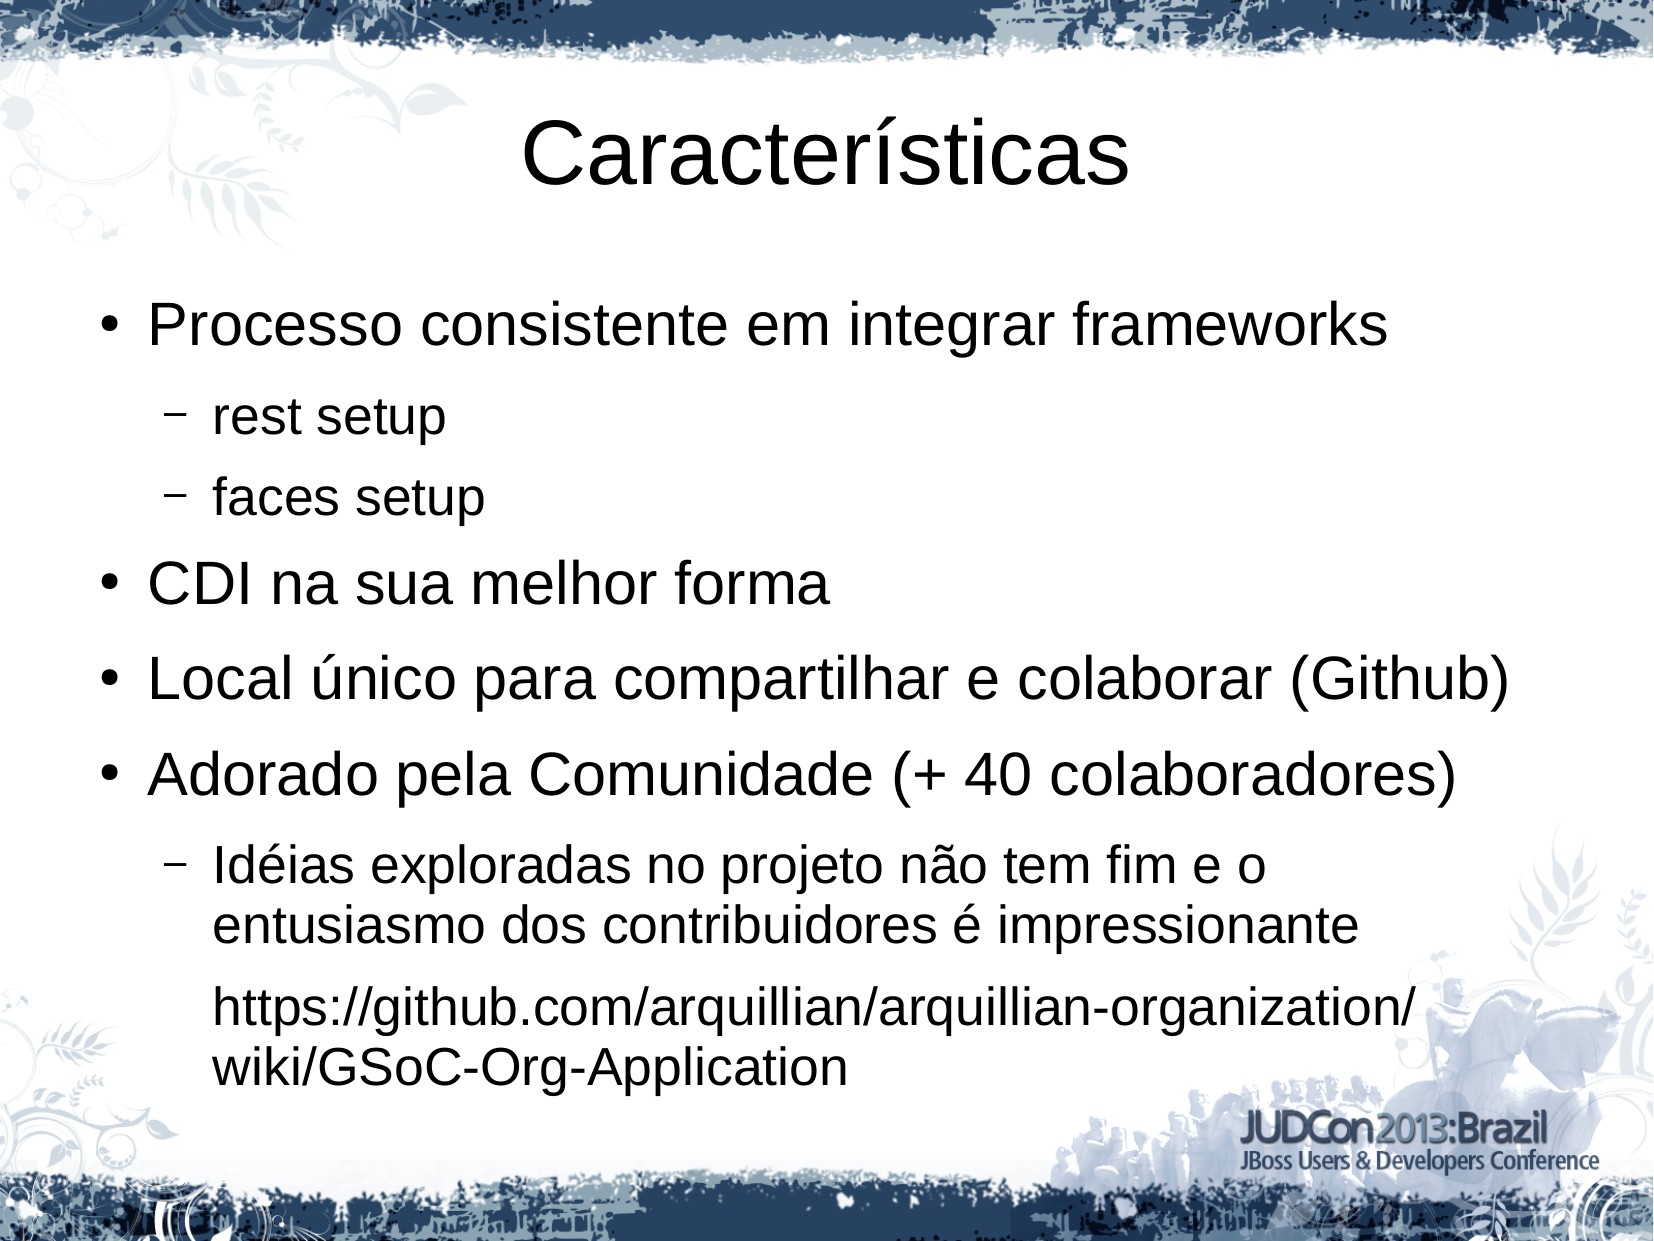

# Características
Processo consistente em integrar frameworks
rest setup
faces setup
CDI na sua melhor forma
Local único para compartilhar e colaborar (Github)
Adorado pela Comunidade (+ 40 colaboradores)
Idéias exploradas no projeto não tem fim e o entusiasmo dos contribuidores é impressionante
https://github.com/arquillian/arquillian-organization/wiki/GSoC-Org-Application